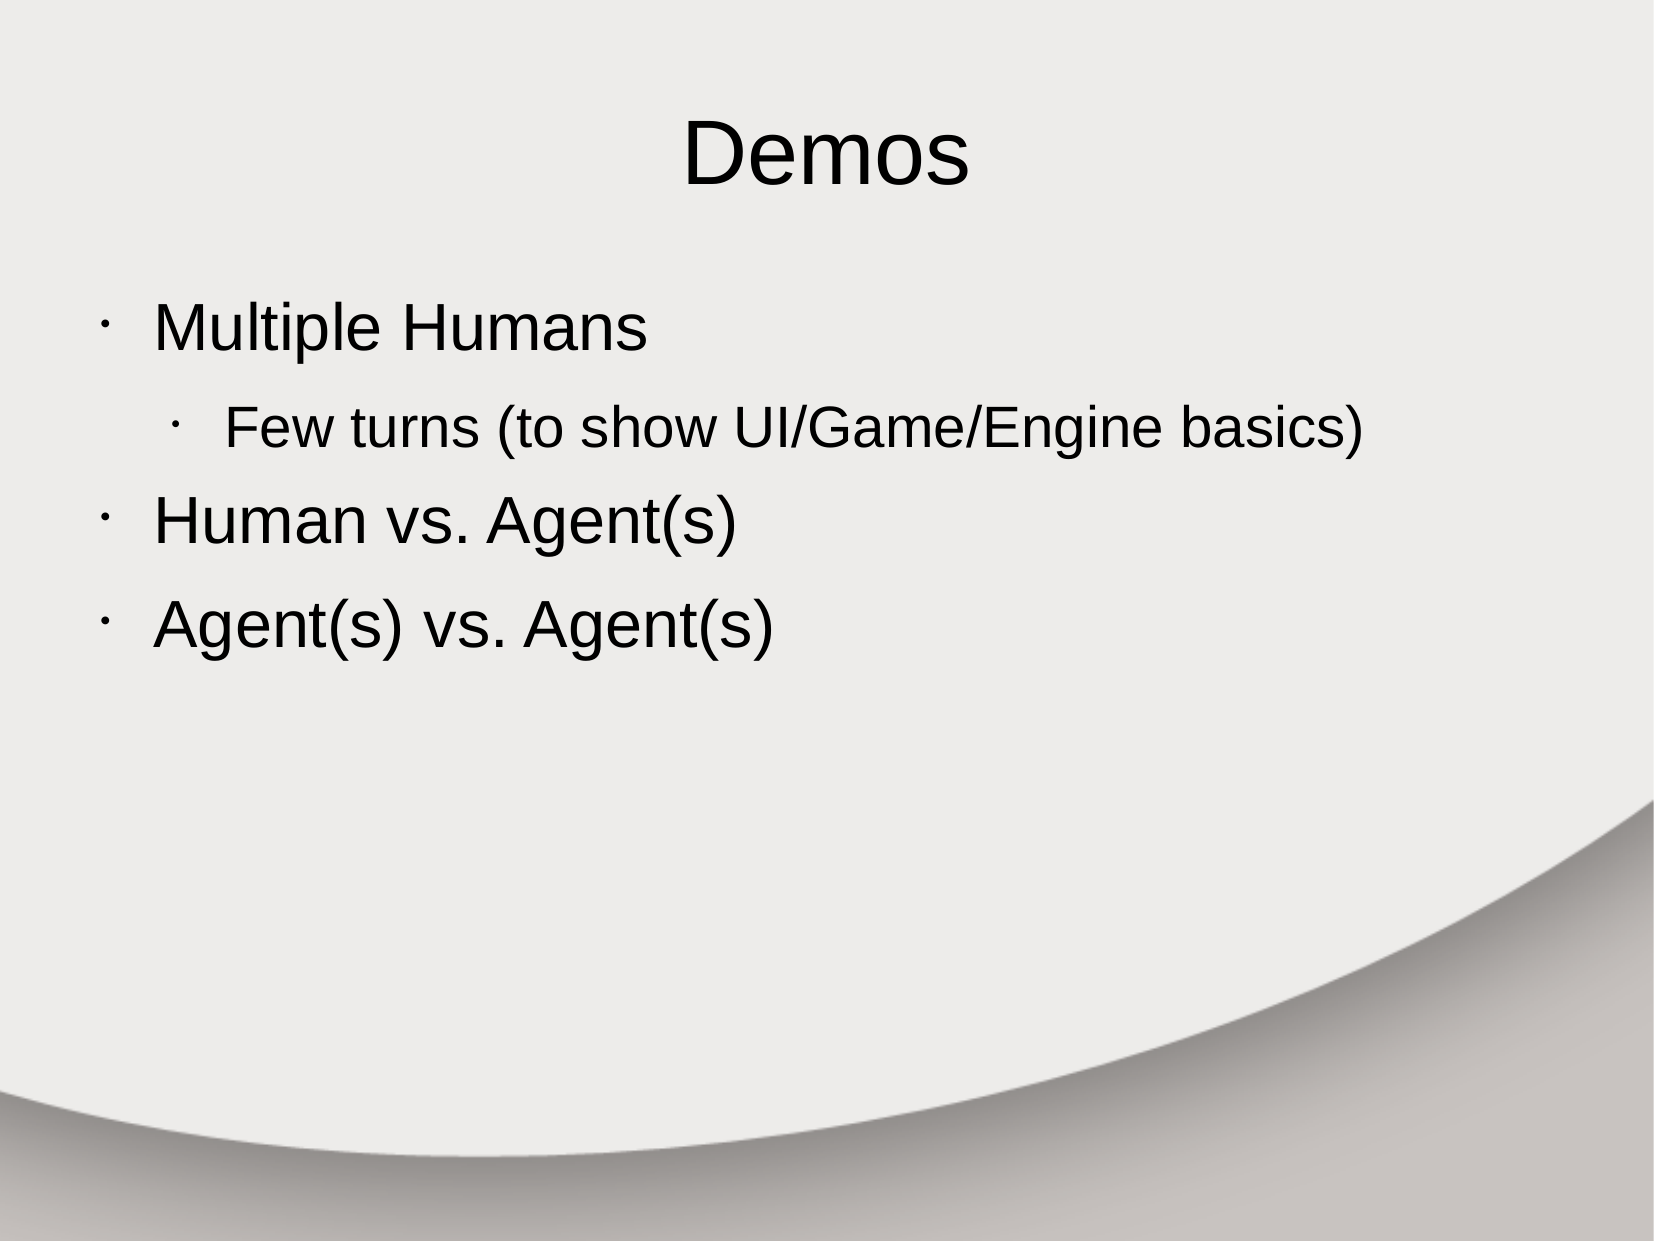

# Demos
Multiple Humans
Few turns (to show UI/Game/Engine basics)
Human vs. Agent(s)
Agent(s) vs. Agent(s)